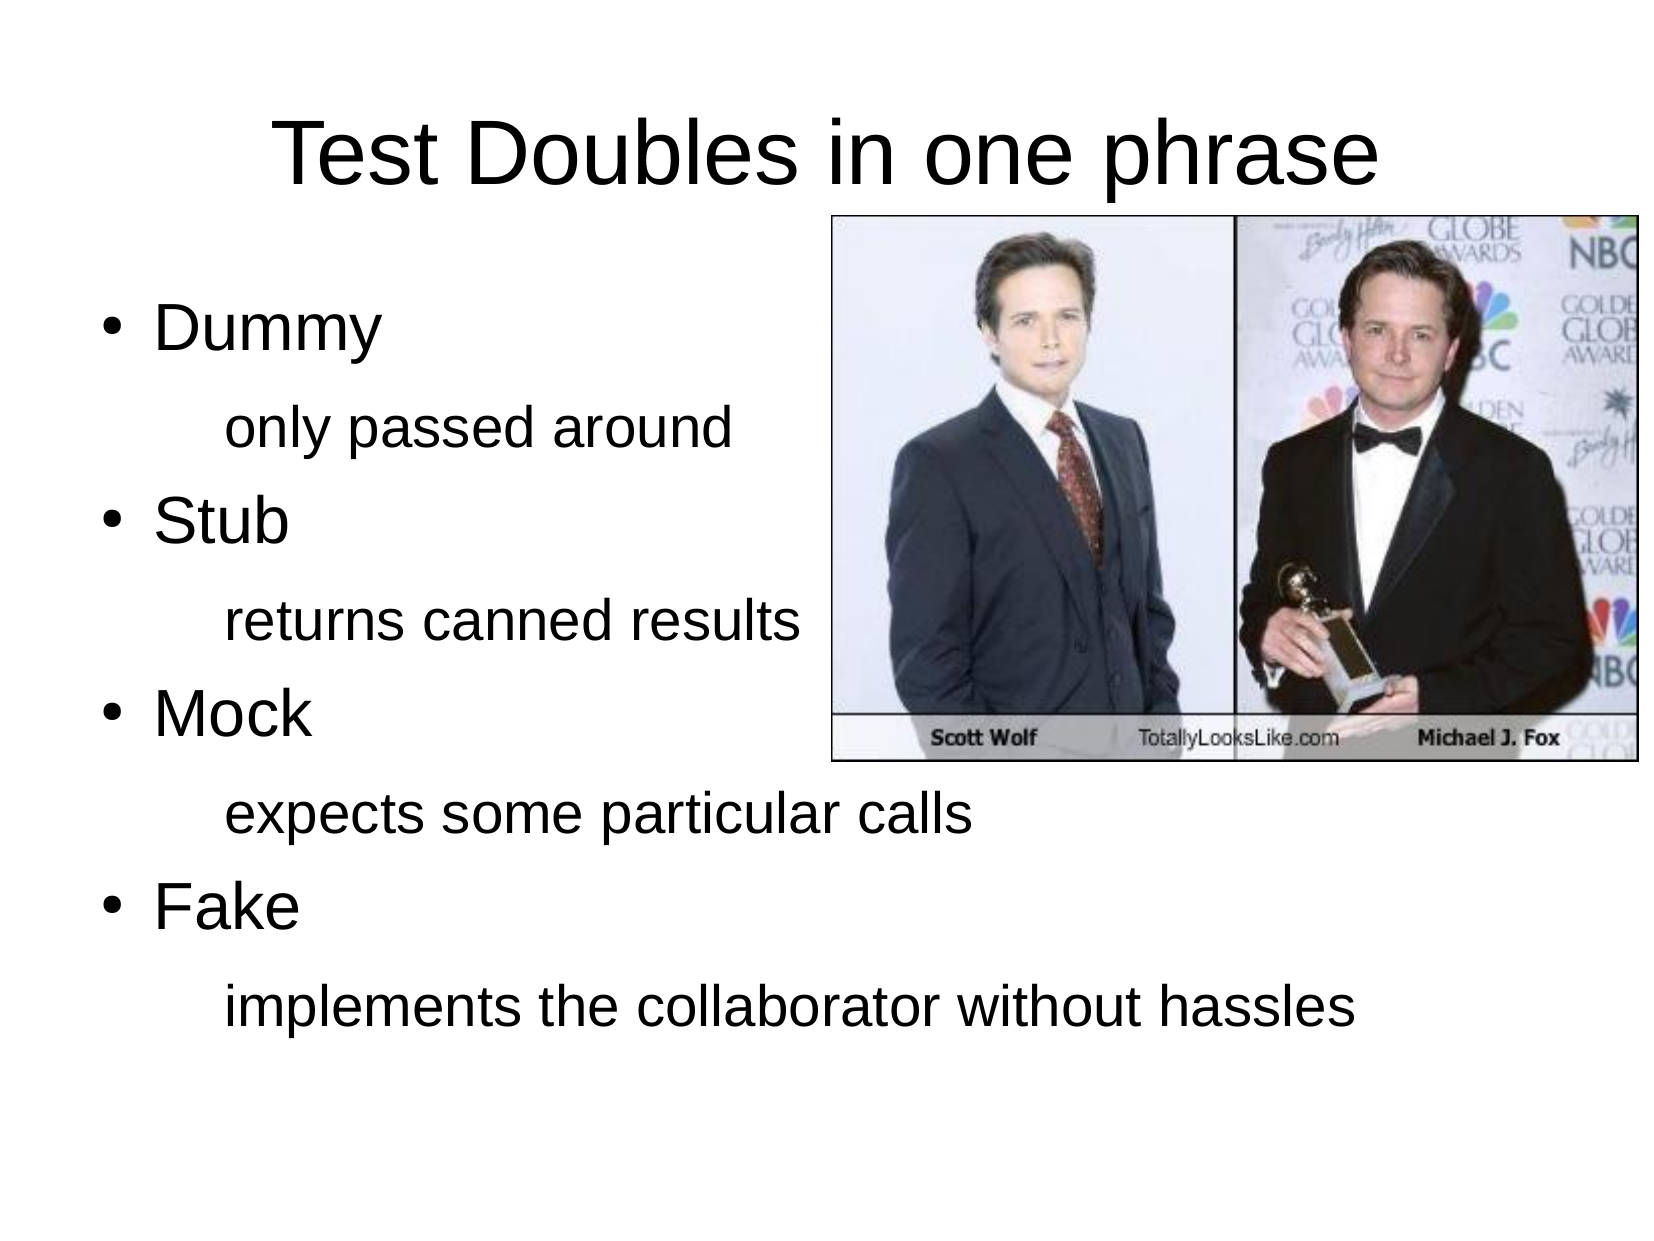

# Test Doubles in one phrase
Dummy
only passed around
Stub
returns canned results
Mock
expects some particular calls
Fake
implements the collaborator without hassles